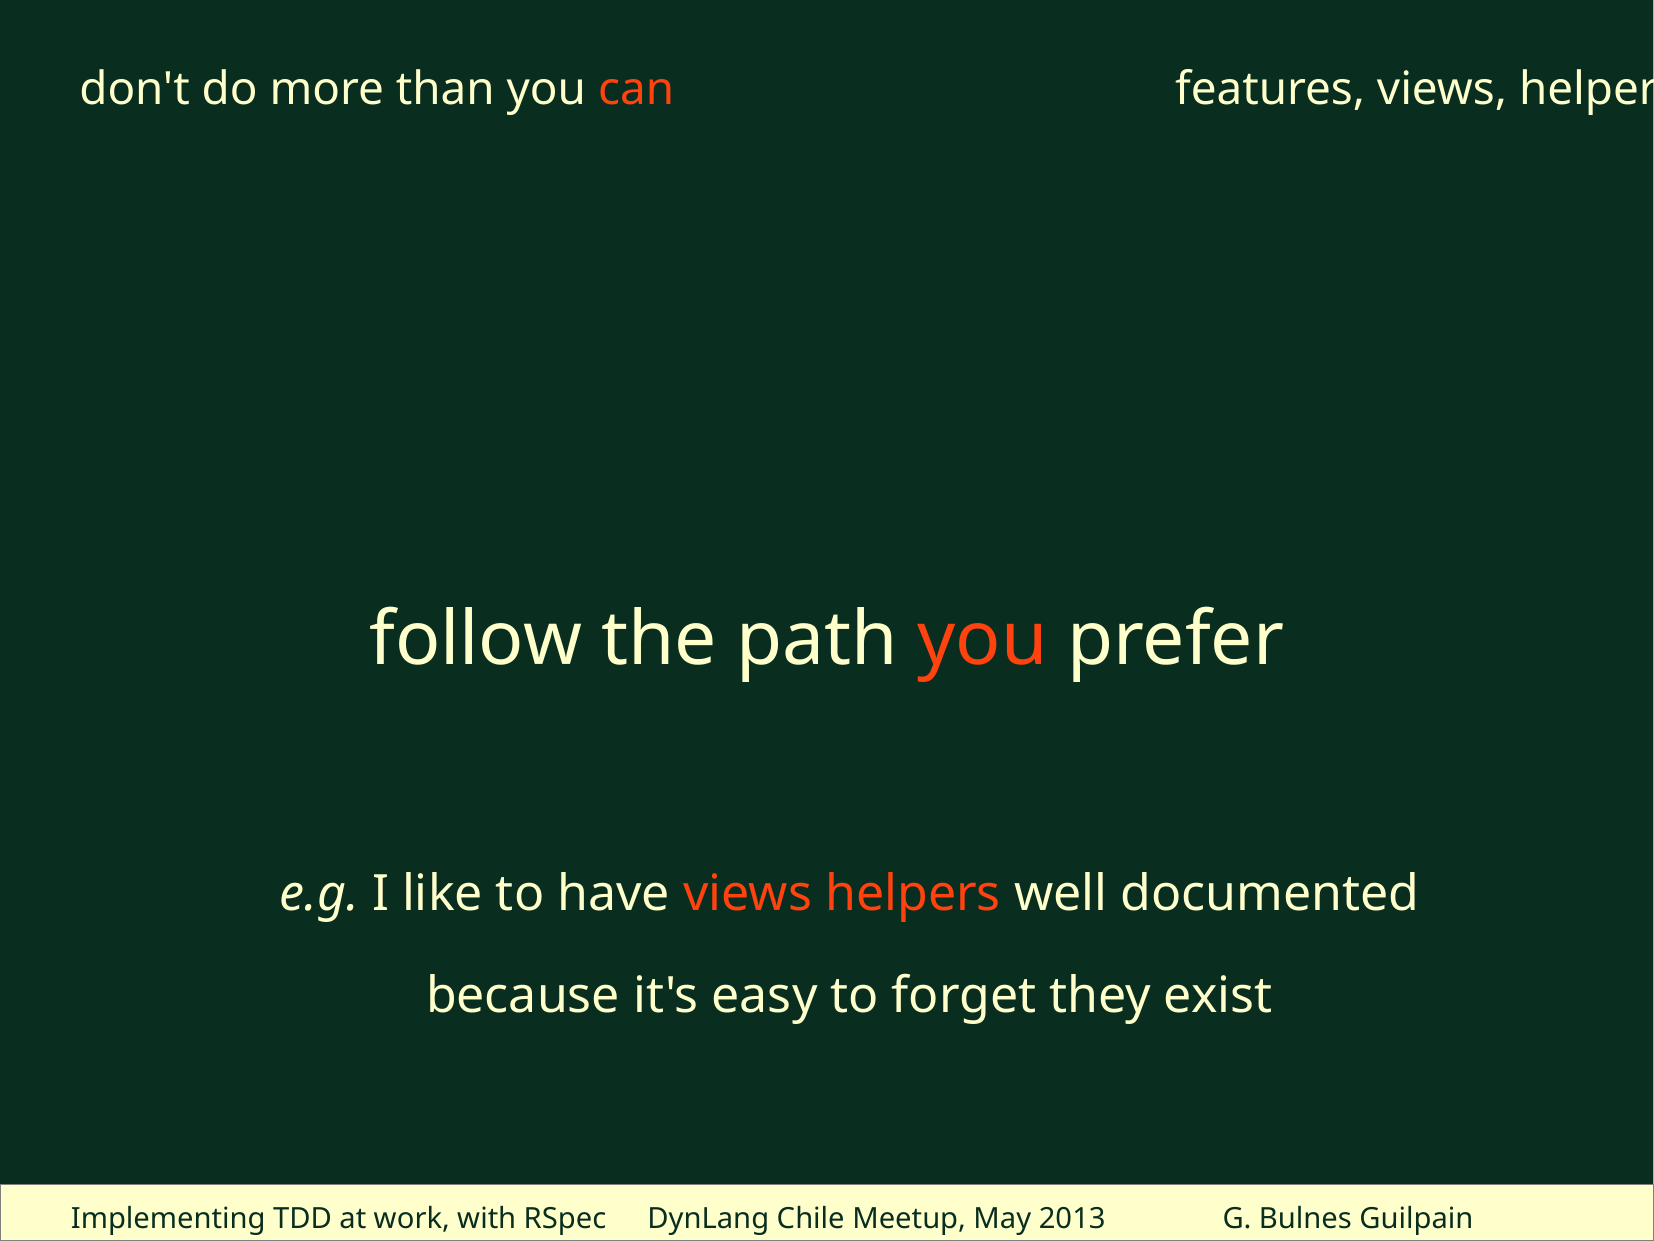

don't do more than you can
features, views, helpers
# follow the path you prefer
e.g. I like to have views helpers well documented
because it's easy to forget they exist
Implementing TDD at work, with RSpec
DynLang Chile Meetup, May 2013
G. Bulnes Guilpain